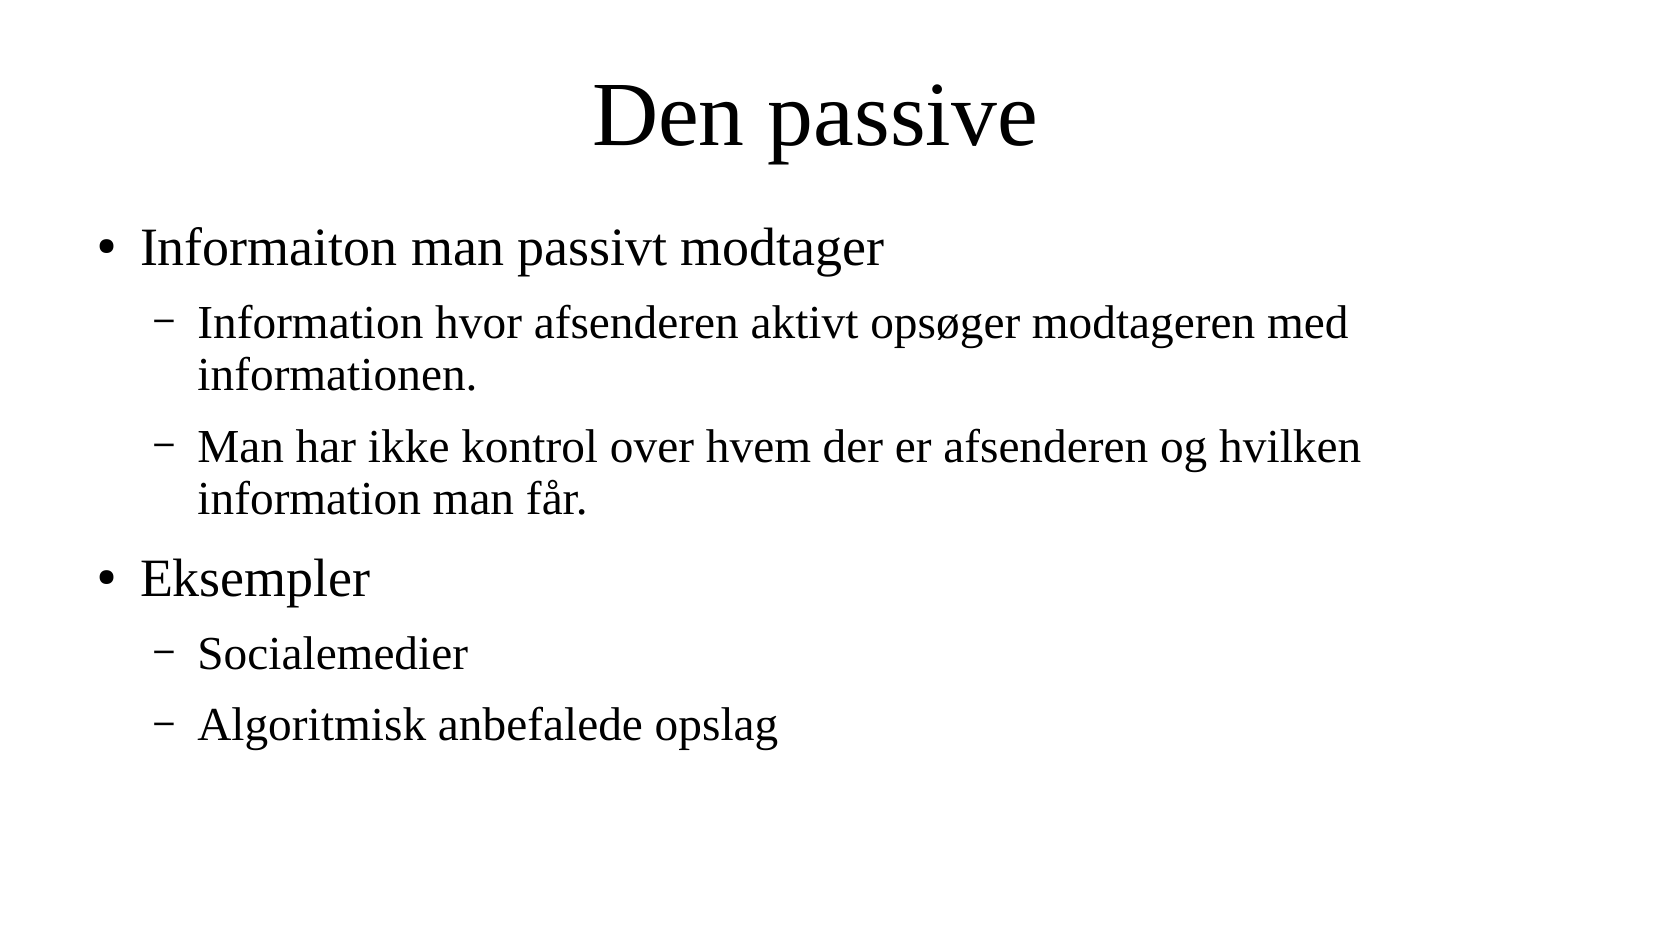

# Den passive
Informaiton man passivt modtager
Information hvor afsenderen aktivt opsøger modtageren med informationen.
Man har ikke kontrol over hvem der er afsenderen og hvilken information man får.
Eksempler
Socialemedier
Algoritmisk anbefalede opslag